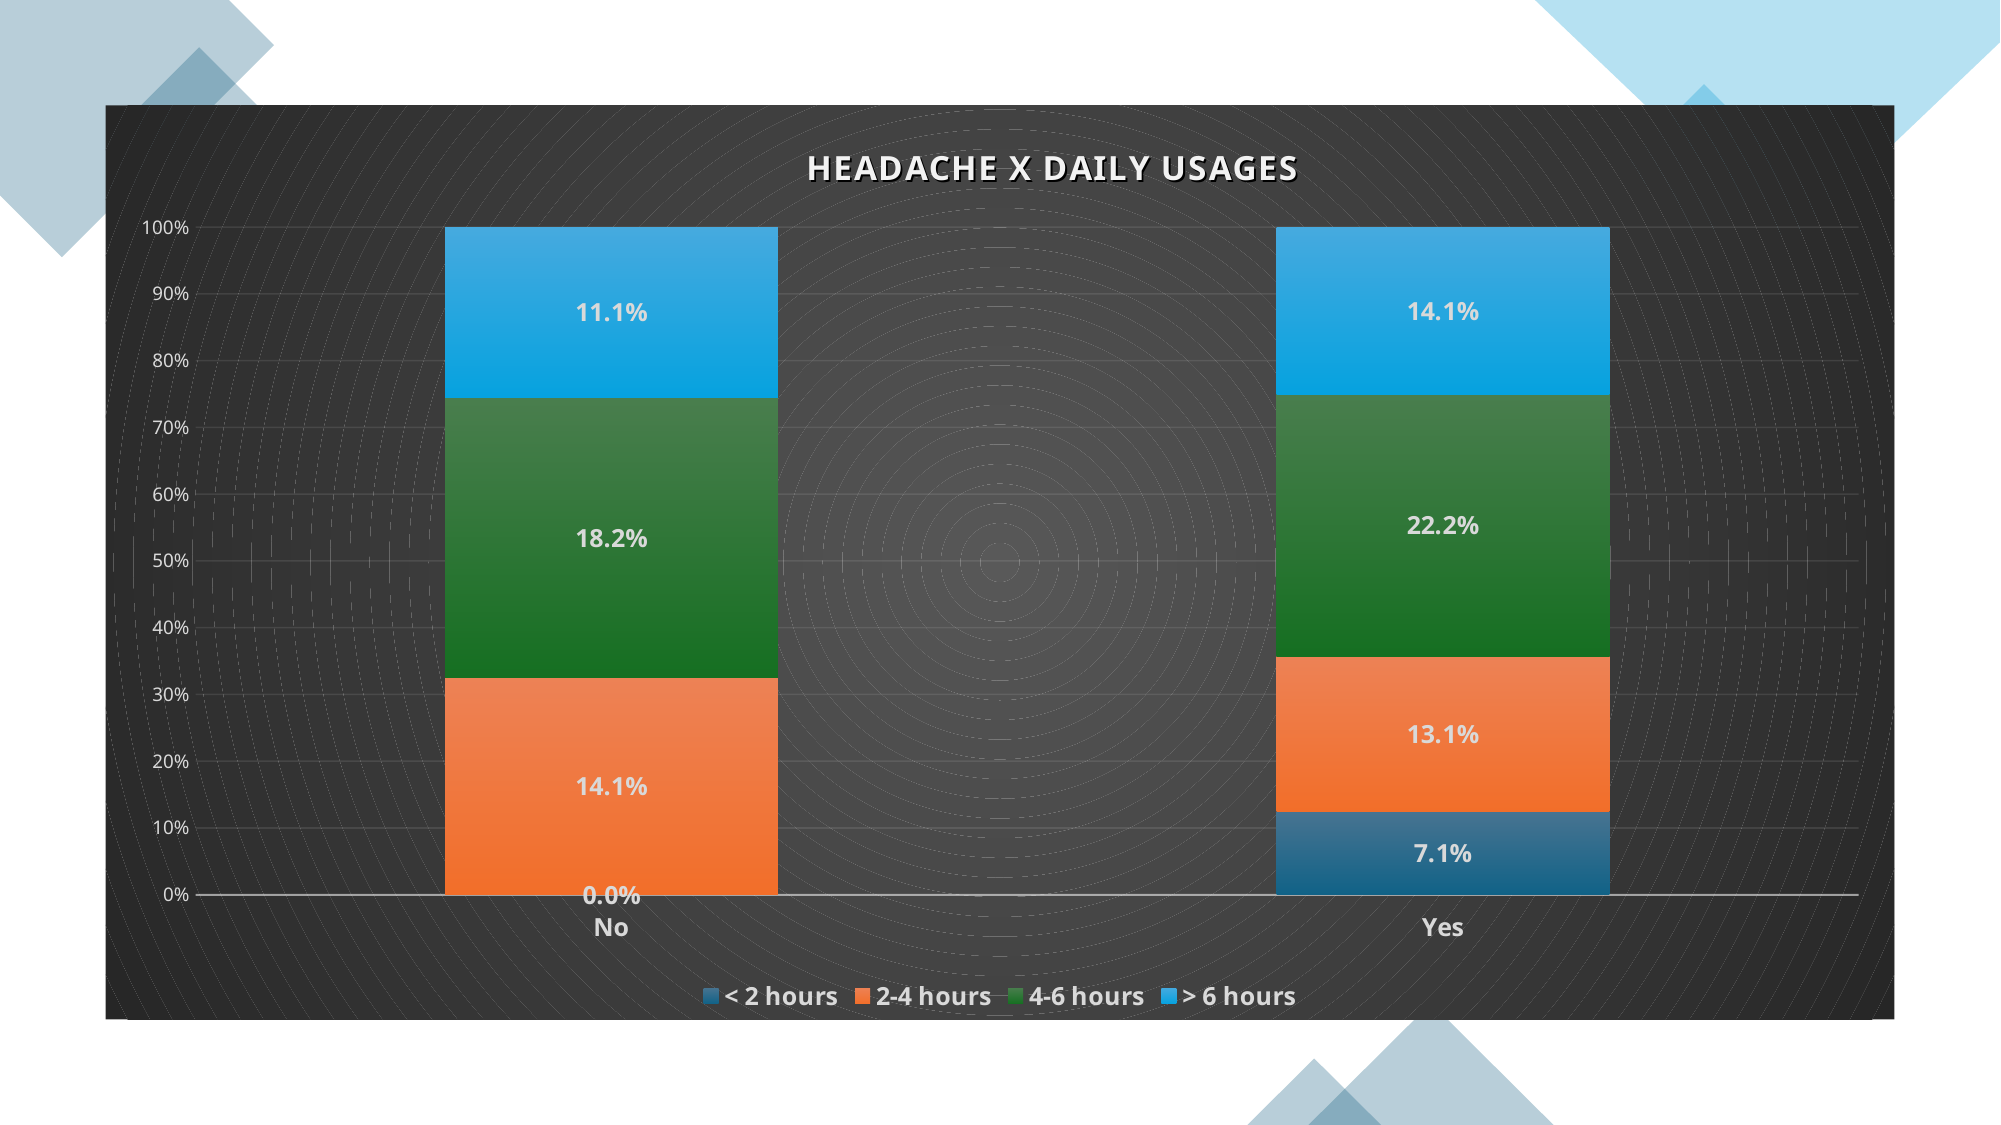

### Chart: HEADACHE X DAILY USAGES
| Category | < 2 hours | 2-4 hours | 4-6 hours | > 6 hours |
|---|---|---|---|---|
| No | 0.0 | 0.141414141414141 | 0.181818181818182 | 0.111111111111111 |
| Yes | 0.0707070707070707 | 0.131313131313131 | 0.222222222222222 | 0.141414141414141 |